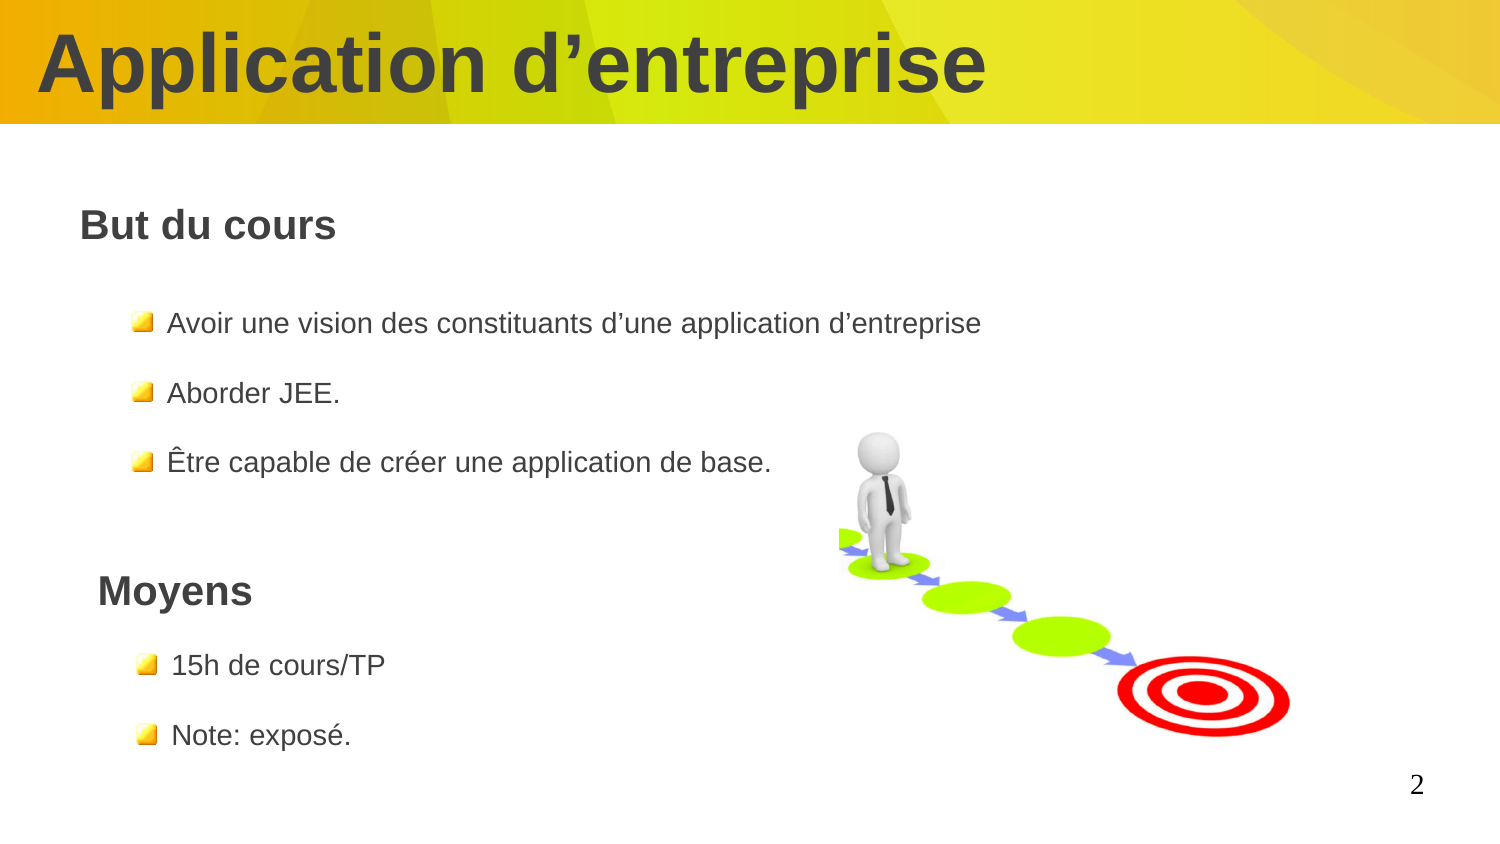

Application d’entreprise
But du cours
Avoir une vision des constituants d’une application d’entreprise
Aborder JEE.
Être capable de créer une application de base.
Moyens
15h de cours/TP
Note: exposé.
2